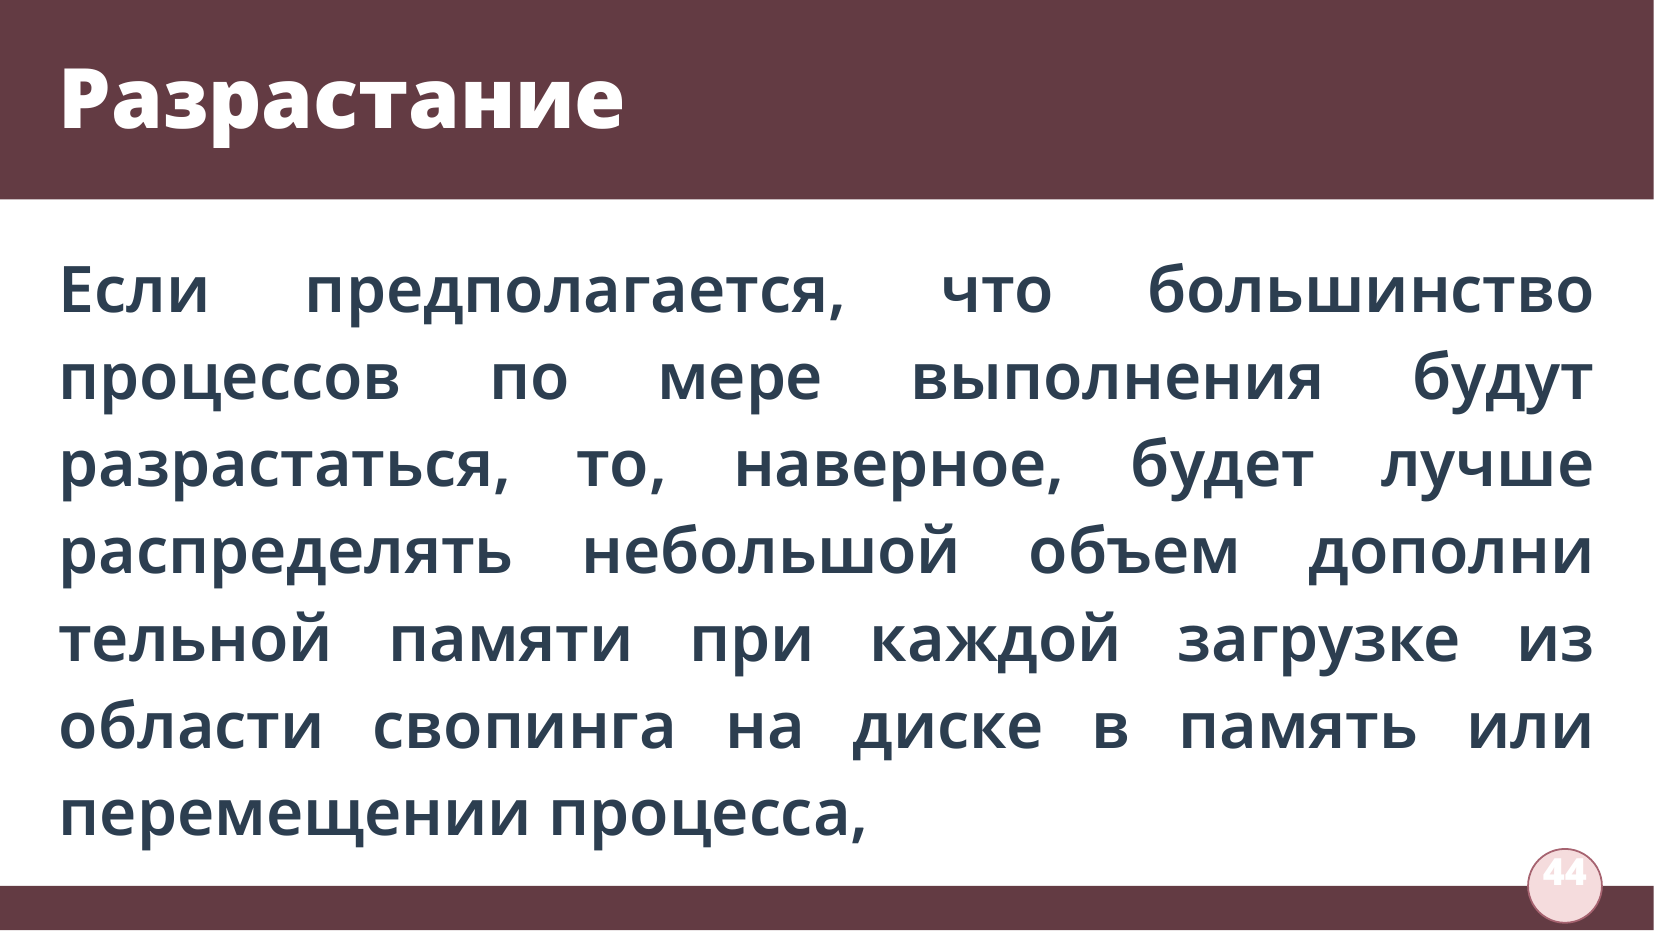

# Разрастание
Если предполагается, что большинство процессов по мере выполнения будут разрастаться, то, наверное, будет лучше распределять небольшой объем дополни тельной памяти при каждой загрузке из области свопинга на диске в память или перемещении процесса,